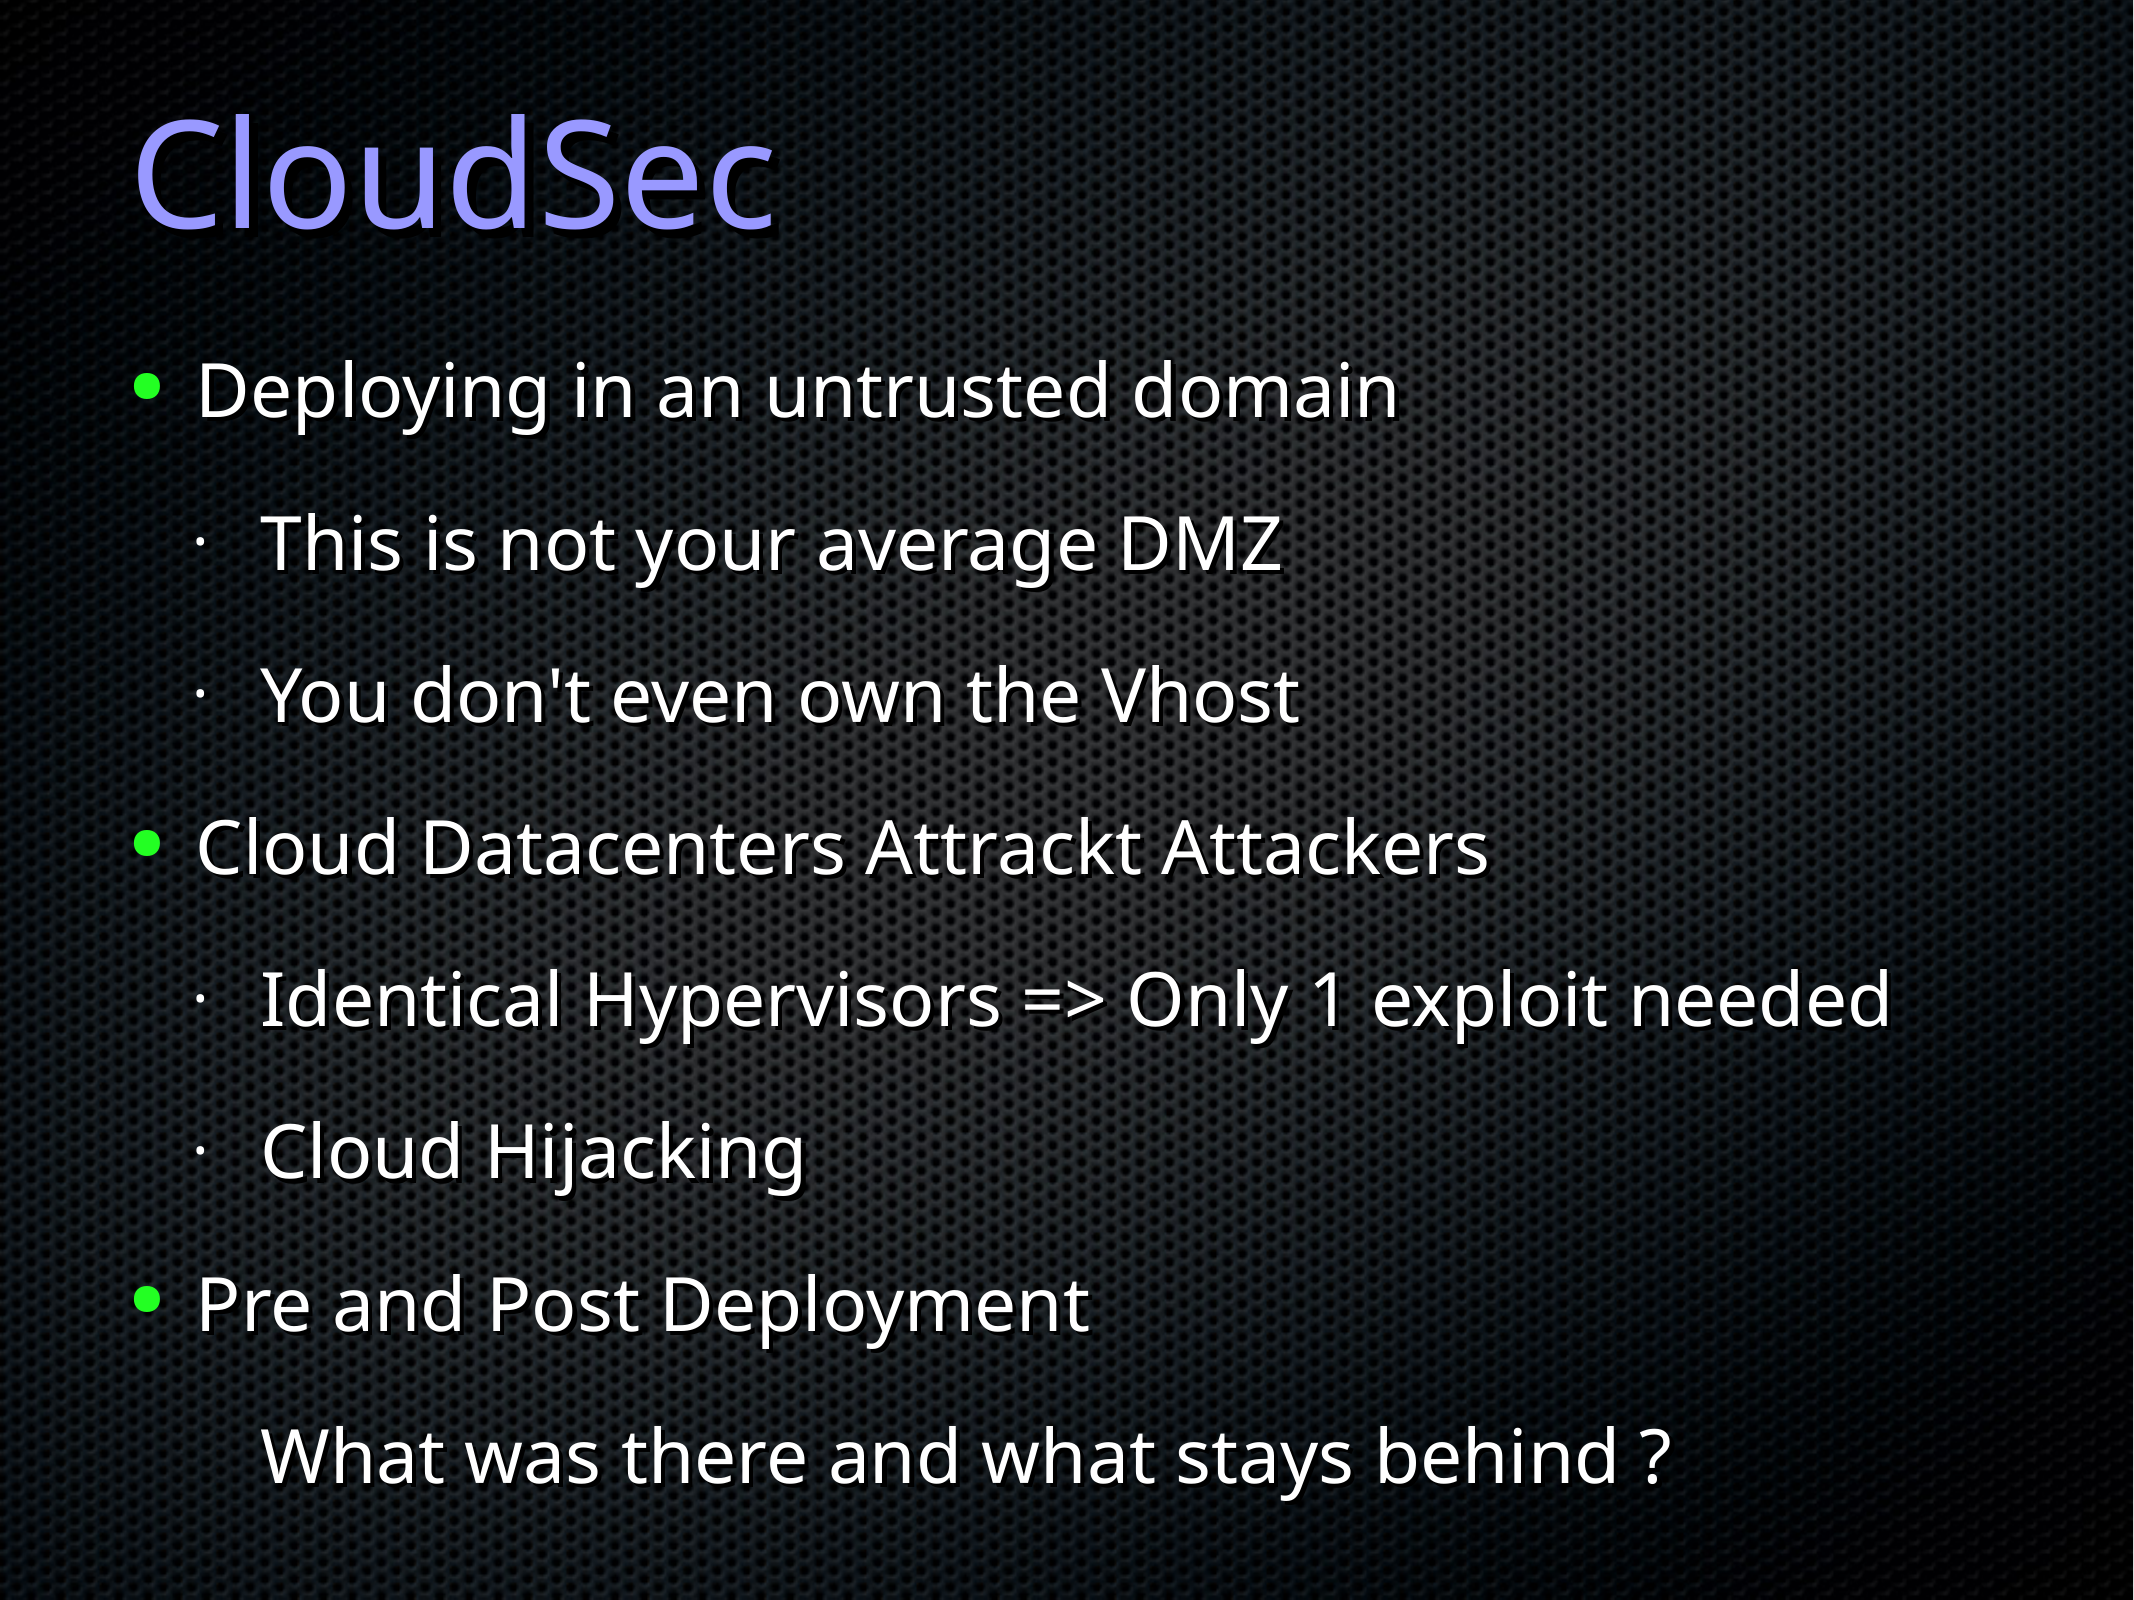

# CloudSec
Deploying in an untrusted domain
This is not your average DMZ
You don't even own the Vhost
Cloud Datacenters Attrackt Attackers
Identical Hypervisors => Only 1 exploit needed
Cloud Hijacking
Pre and Post Deployment
What was there and what stays behind ?